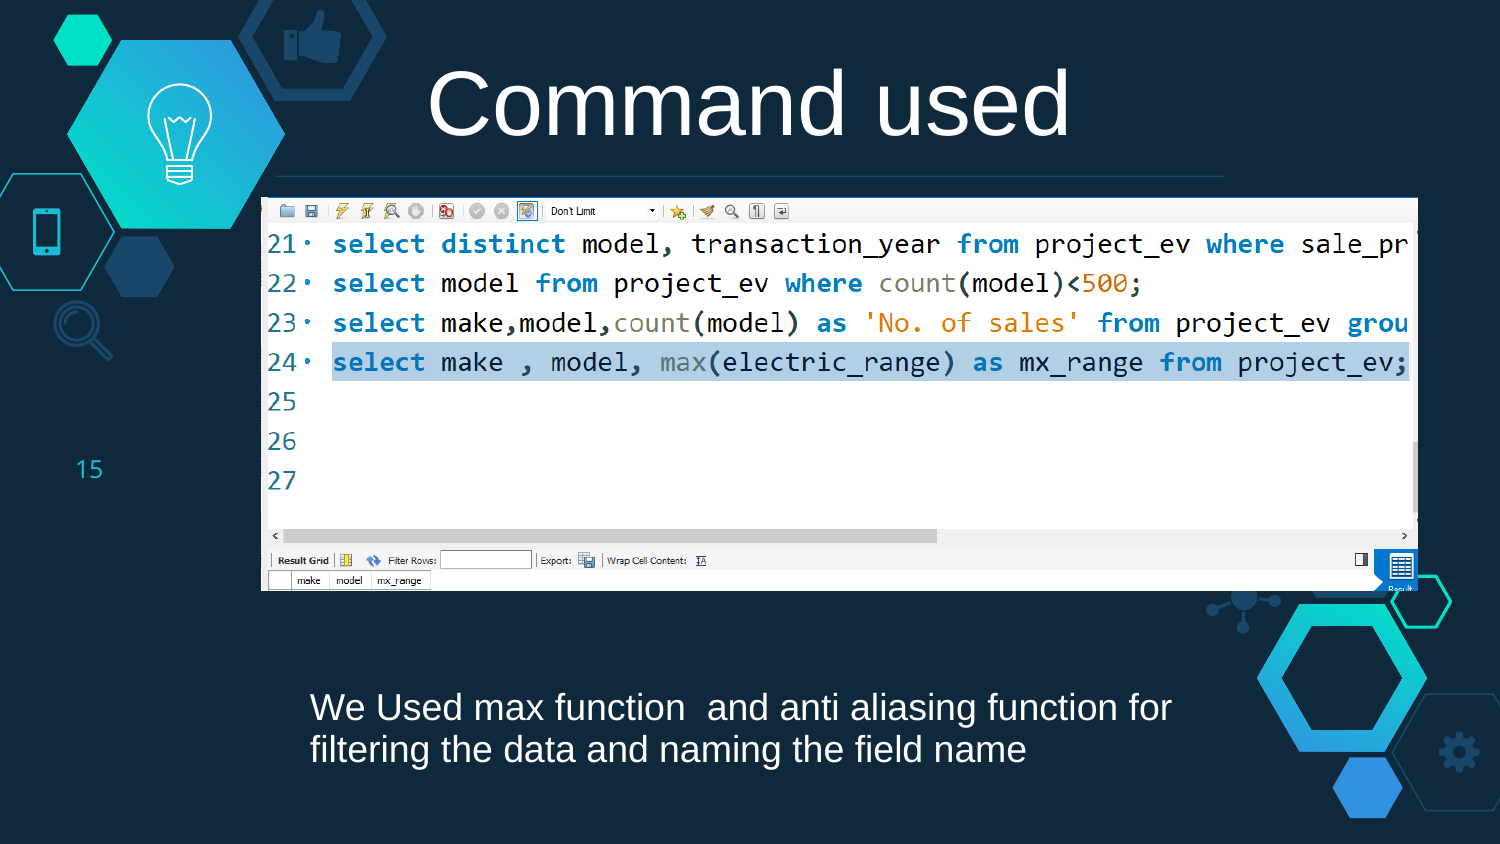

Command used
# You can copy&paste graphs from Excel and Google Sheets
We Used max function and anti aliasing function for filtering the data and naming the field name